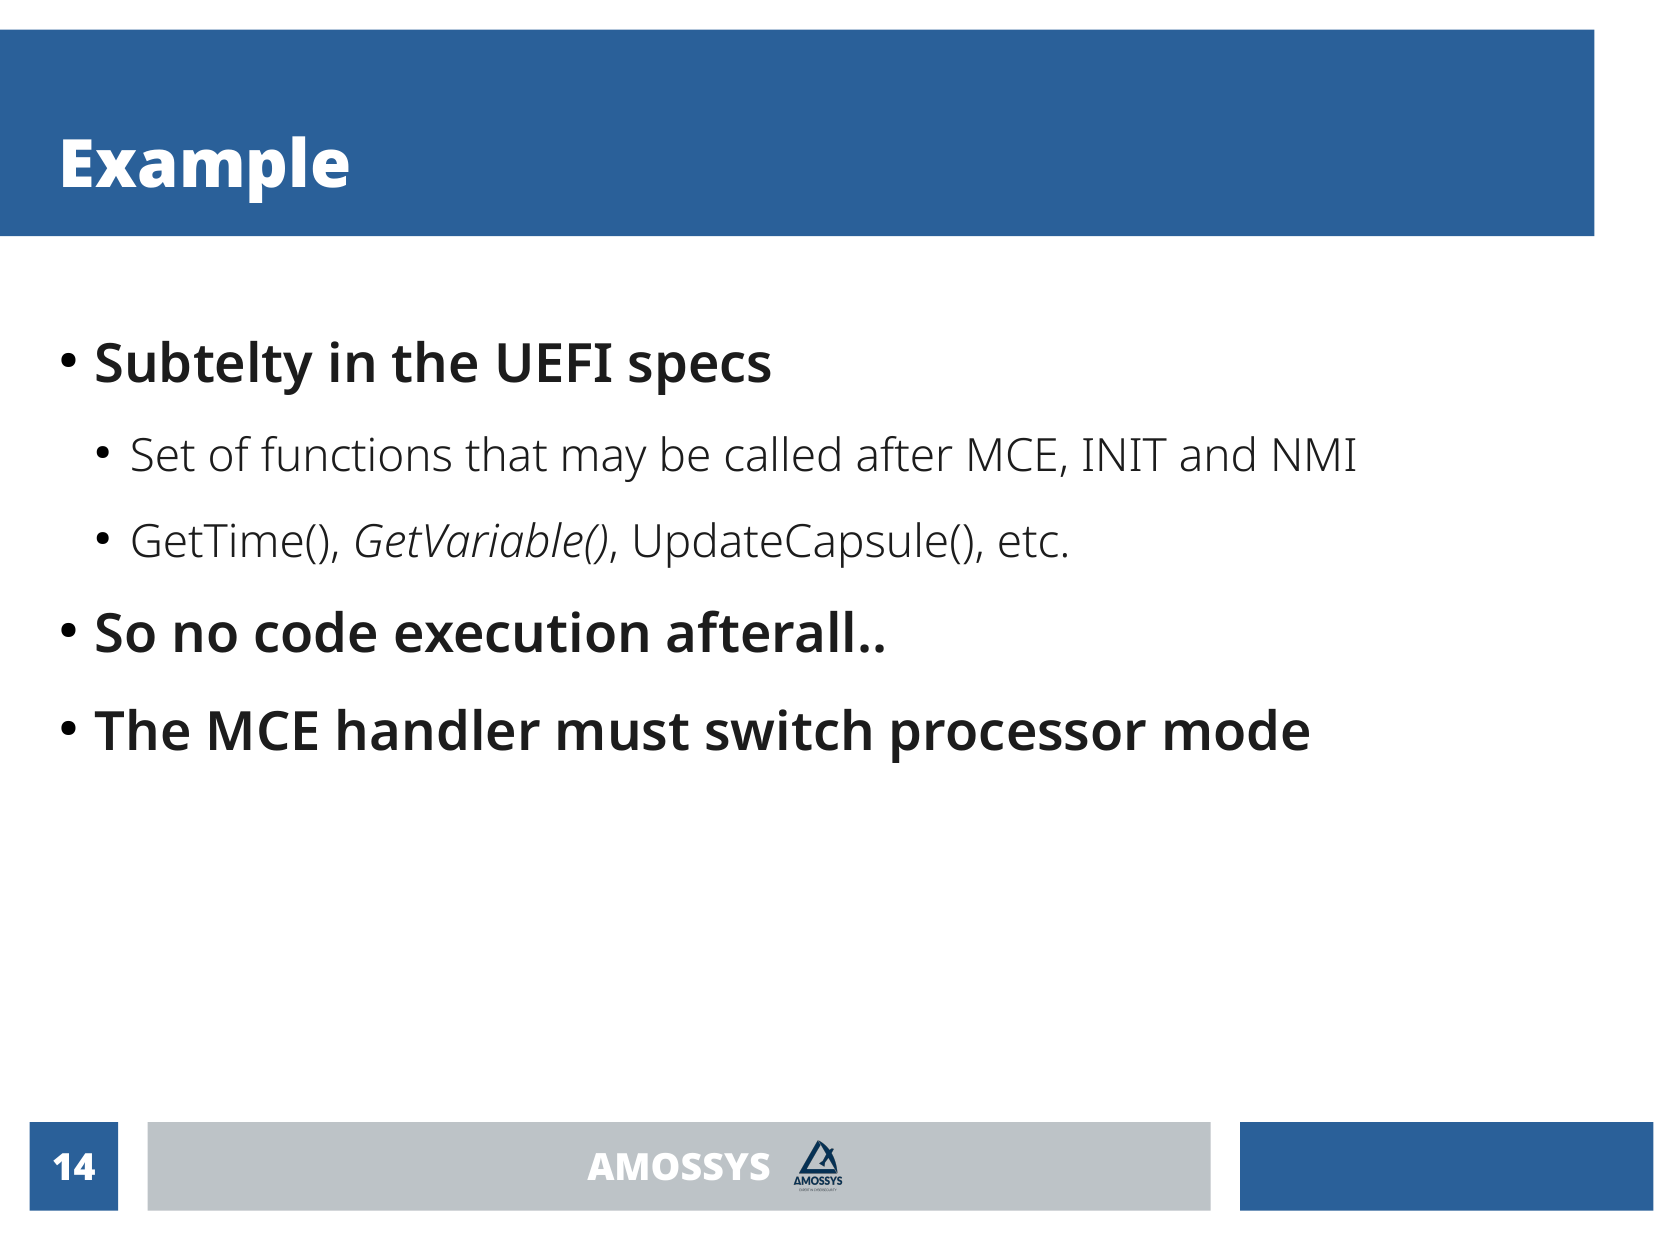

# Example
Subtelty in the UEFI specs
Set of functions that may be called after MCE, INIT and NMI
GetTime(), GetVariable(), UpdateCapsule(), etc.
So no code execution afterall..
The MCE handler must switch processor mode
14